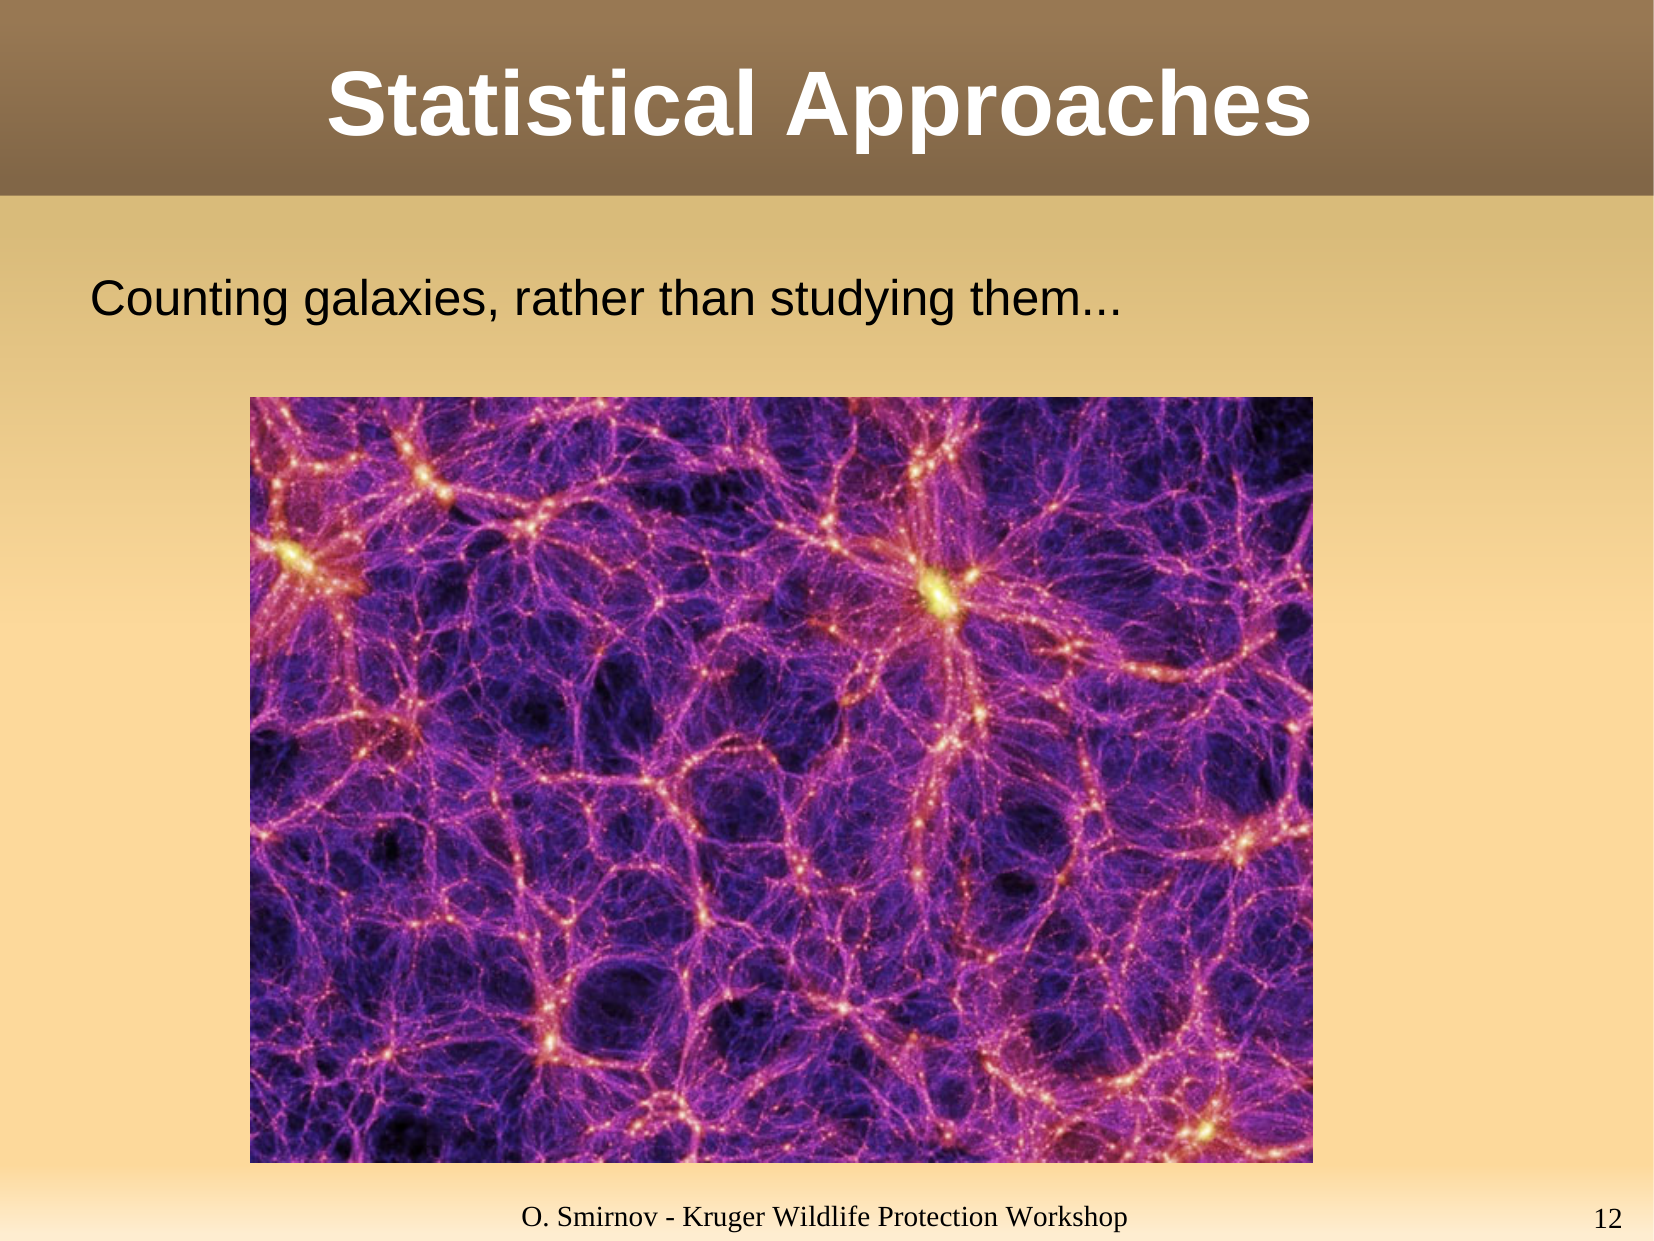

# Statistical Approaches
Counting galaxies, rather than studying them...
O. Smirnov - Kruger Wildlife Protection Workshop
12